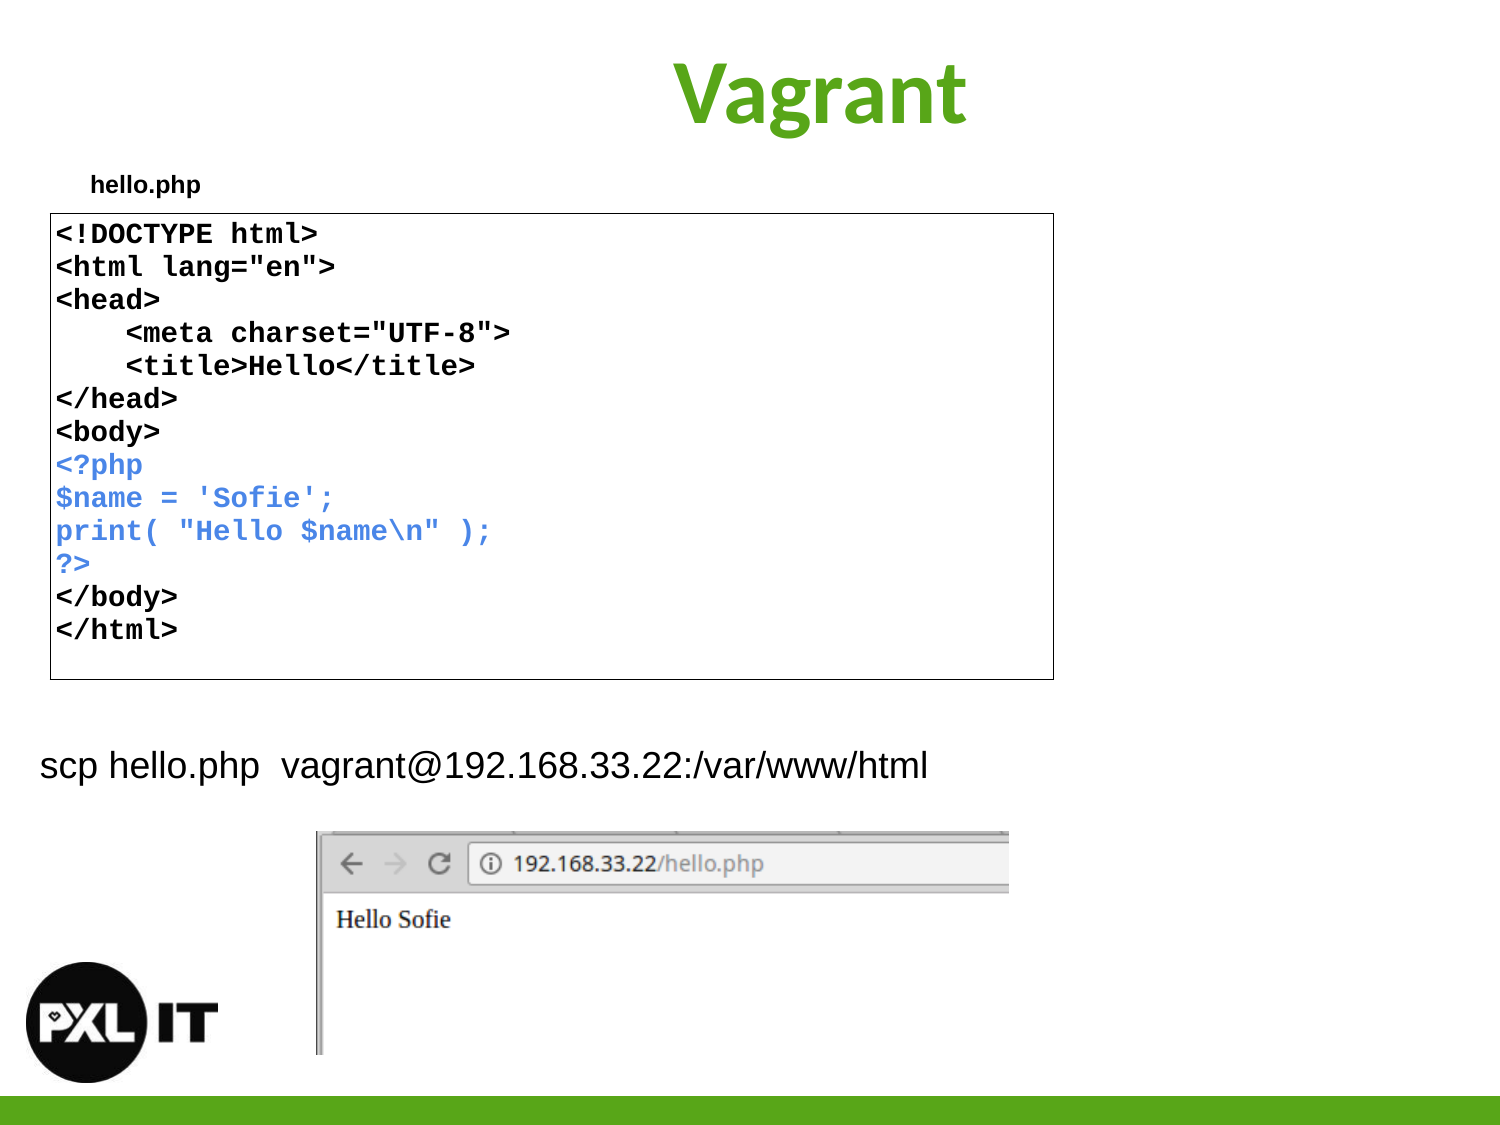

hello.php
Vagrant
| <!DOCTYPE html> <html lang="en"> <head> <meta charset="UTF-8"> <title>Hello</title> </head> <body> <?php $name = 'Sofie'; print( "Hello $name\n" ); ?> </body> </html> |
| --- |
scp hello.php vagrant@192.168.33.22:/var/www/html